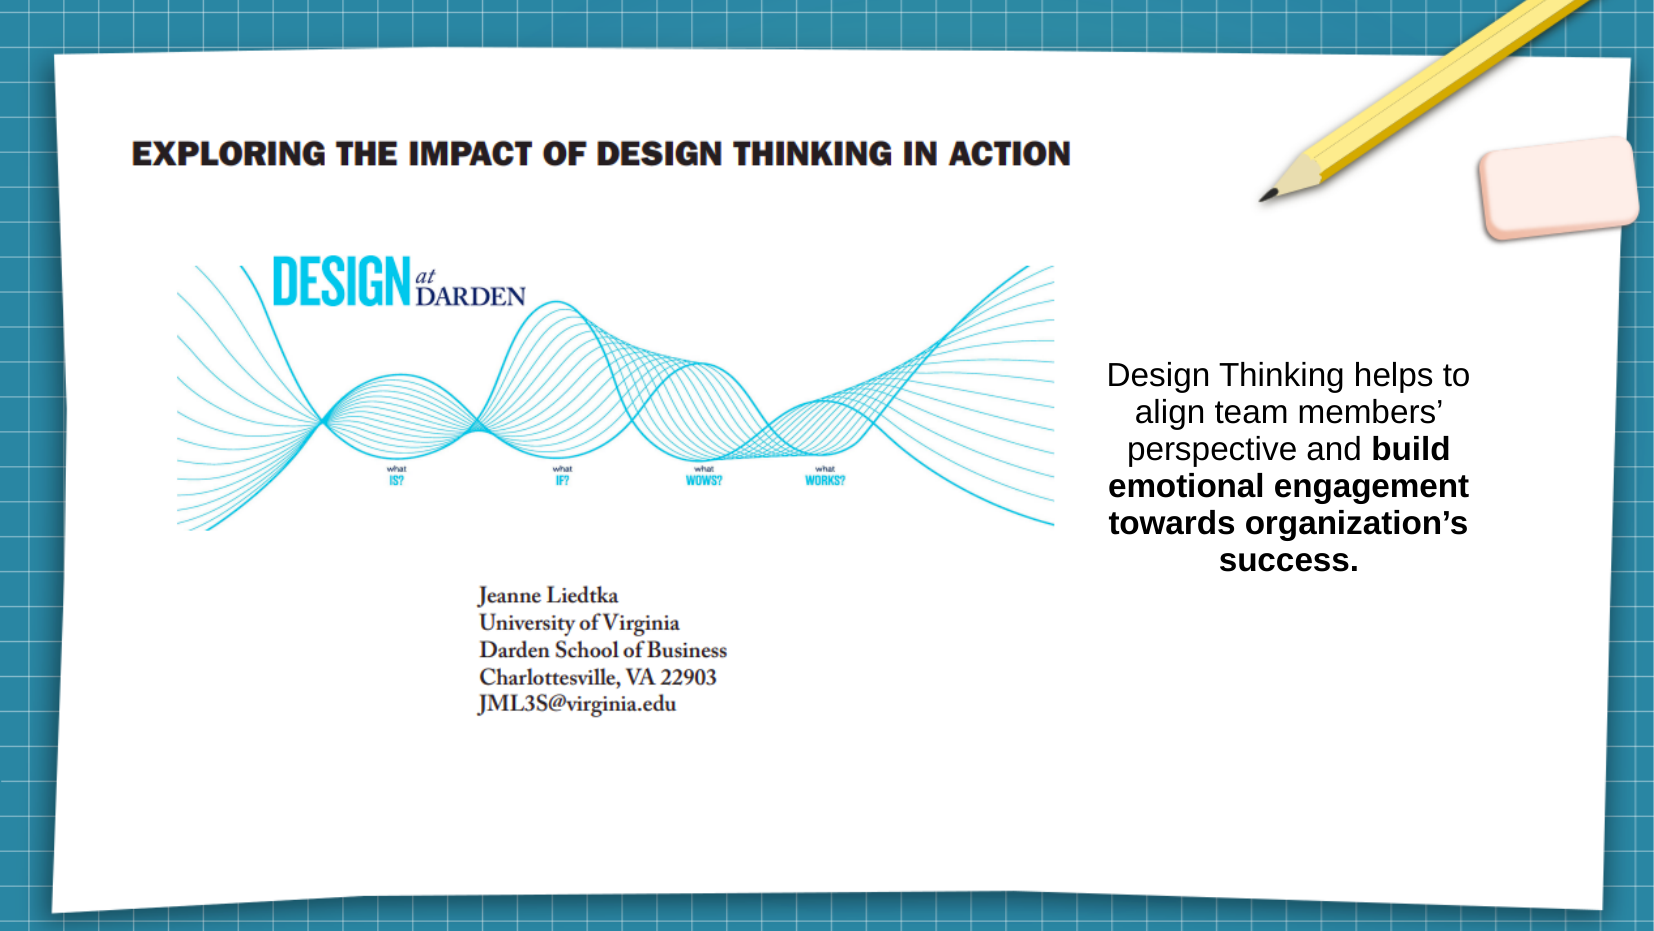

Design Thinking helps to align team members’ perspective and build emotional engagement towards organization’s success.